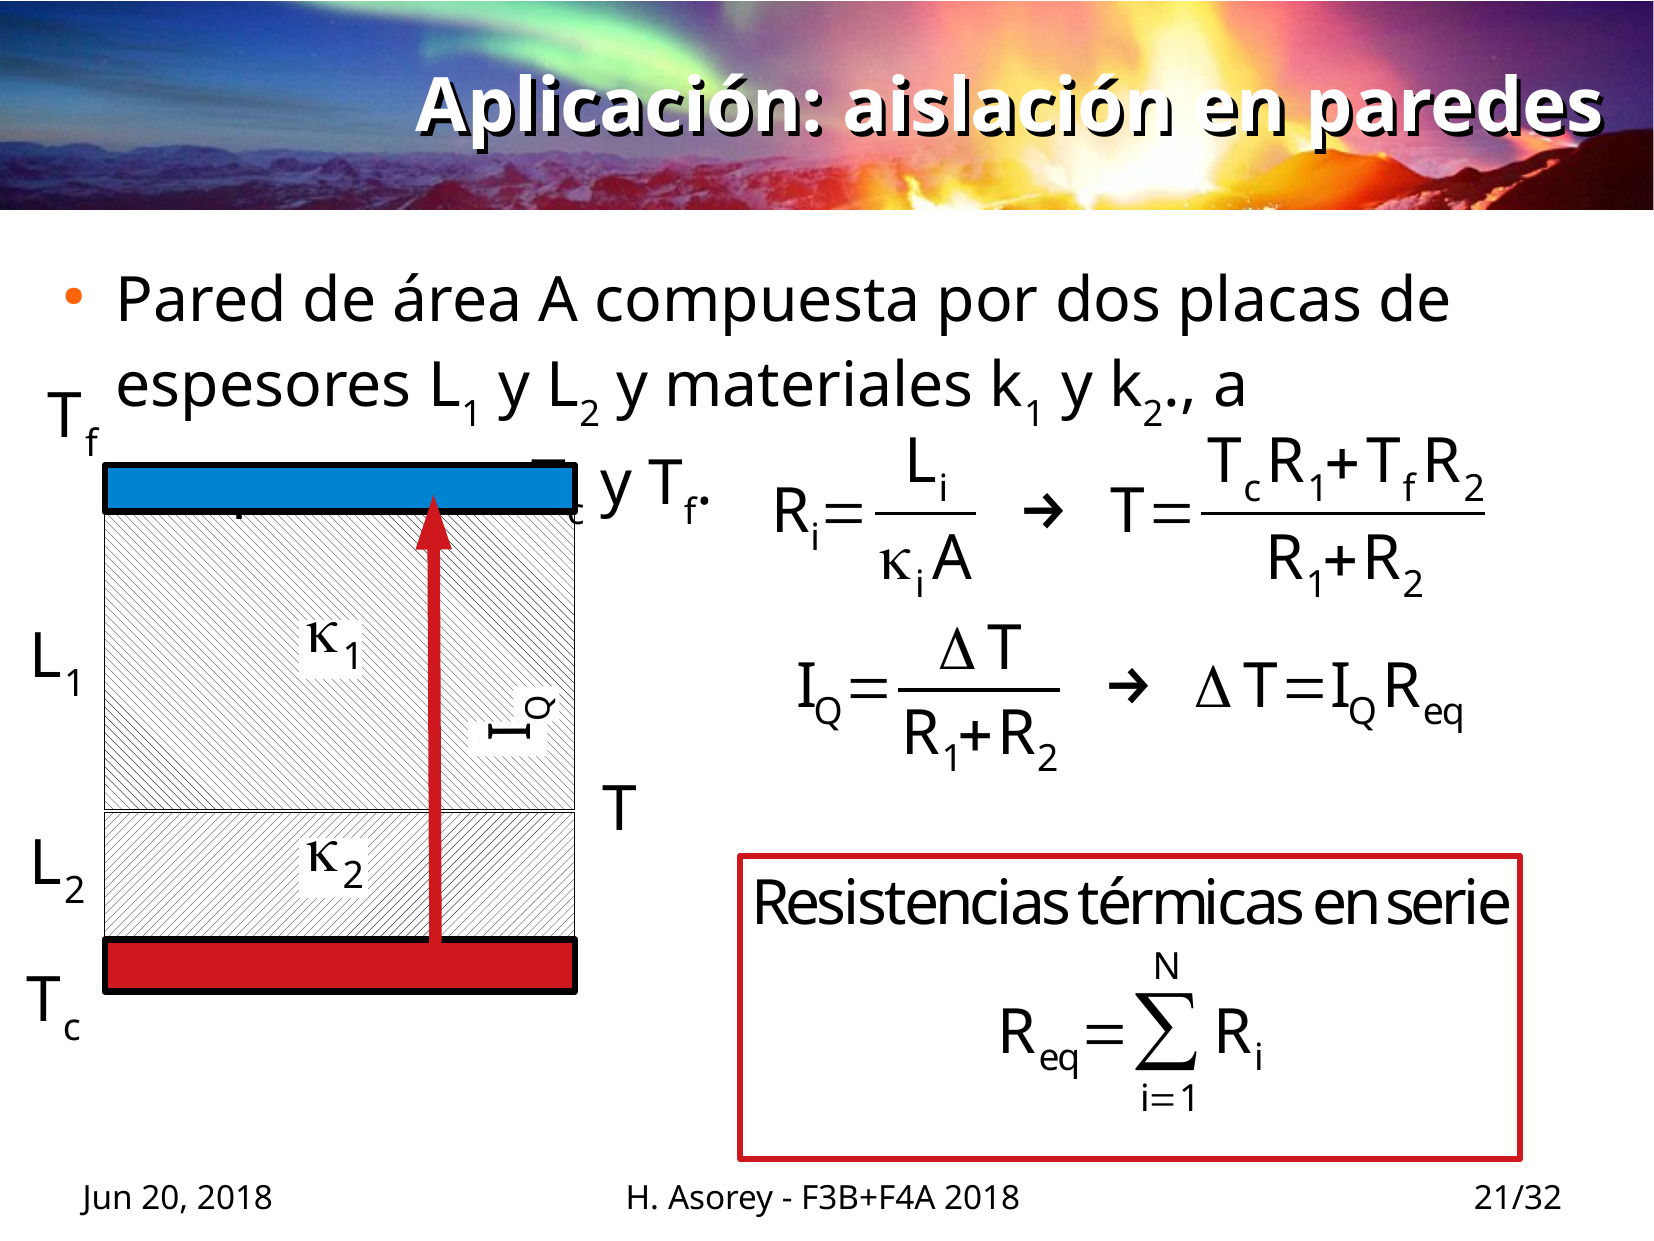

# Aplicación: aislación en paredes
Pared de área A compuesta por dos placas de espesores L1 y L2 y materiales k1 y k2., a temperaturas Tc y Tf.
 IQ
Jun 20, 2018
H. Asorey - F3B+F4A 2018
21